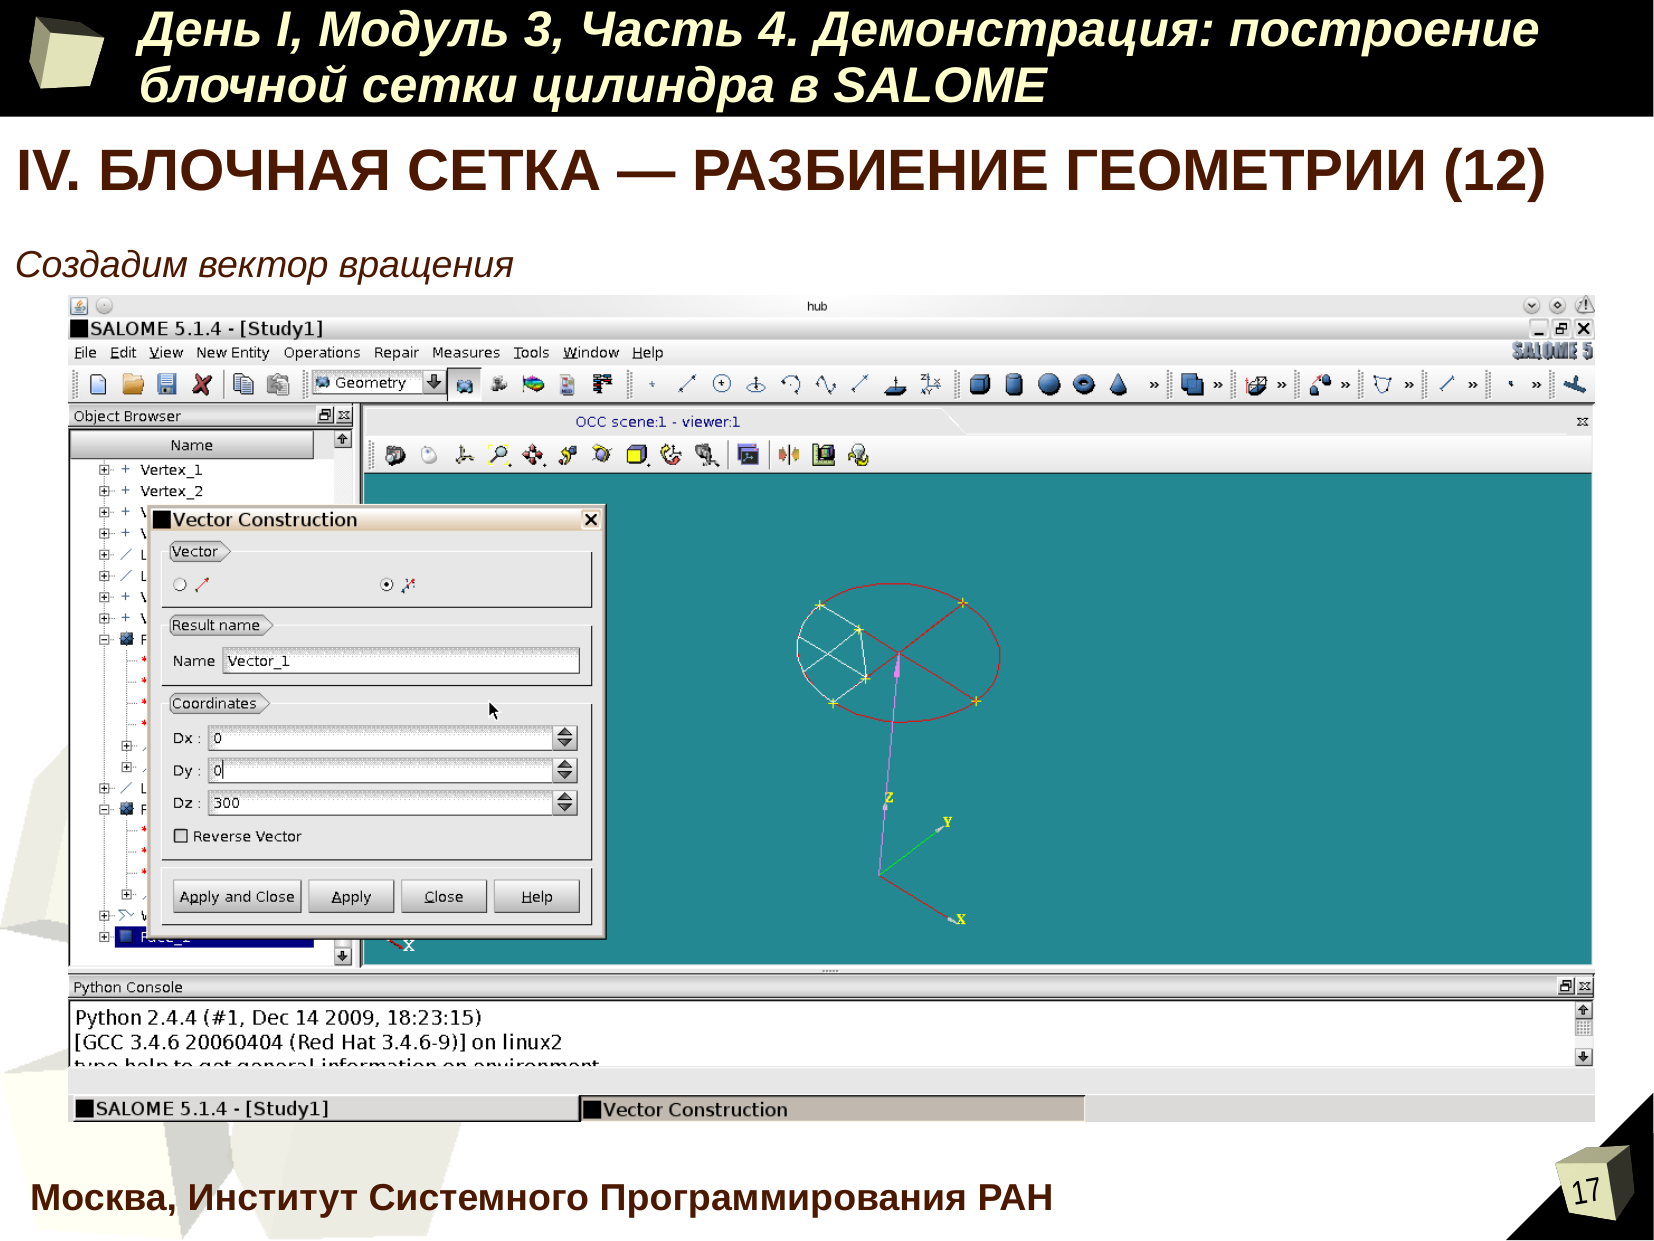

IV. БЛОЧНАЯ СЕТКА — РАЗБИЕНИЕ ГЕОМЕТРИИ (12)
Создадим вектор вращения